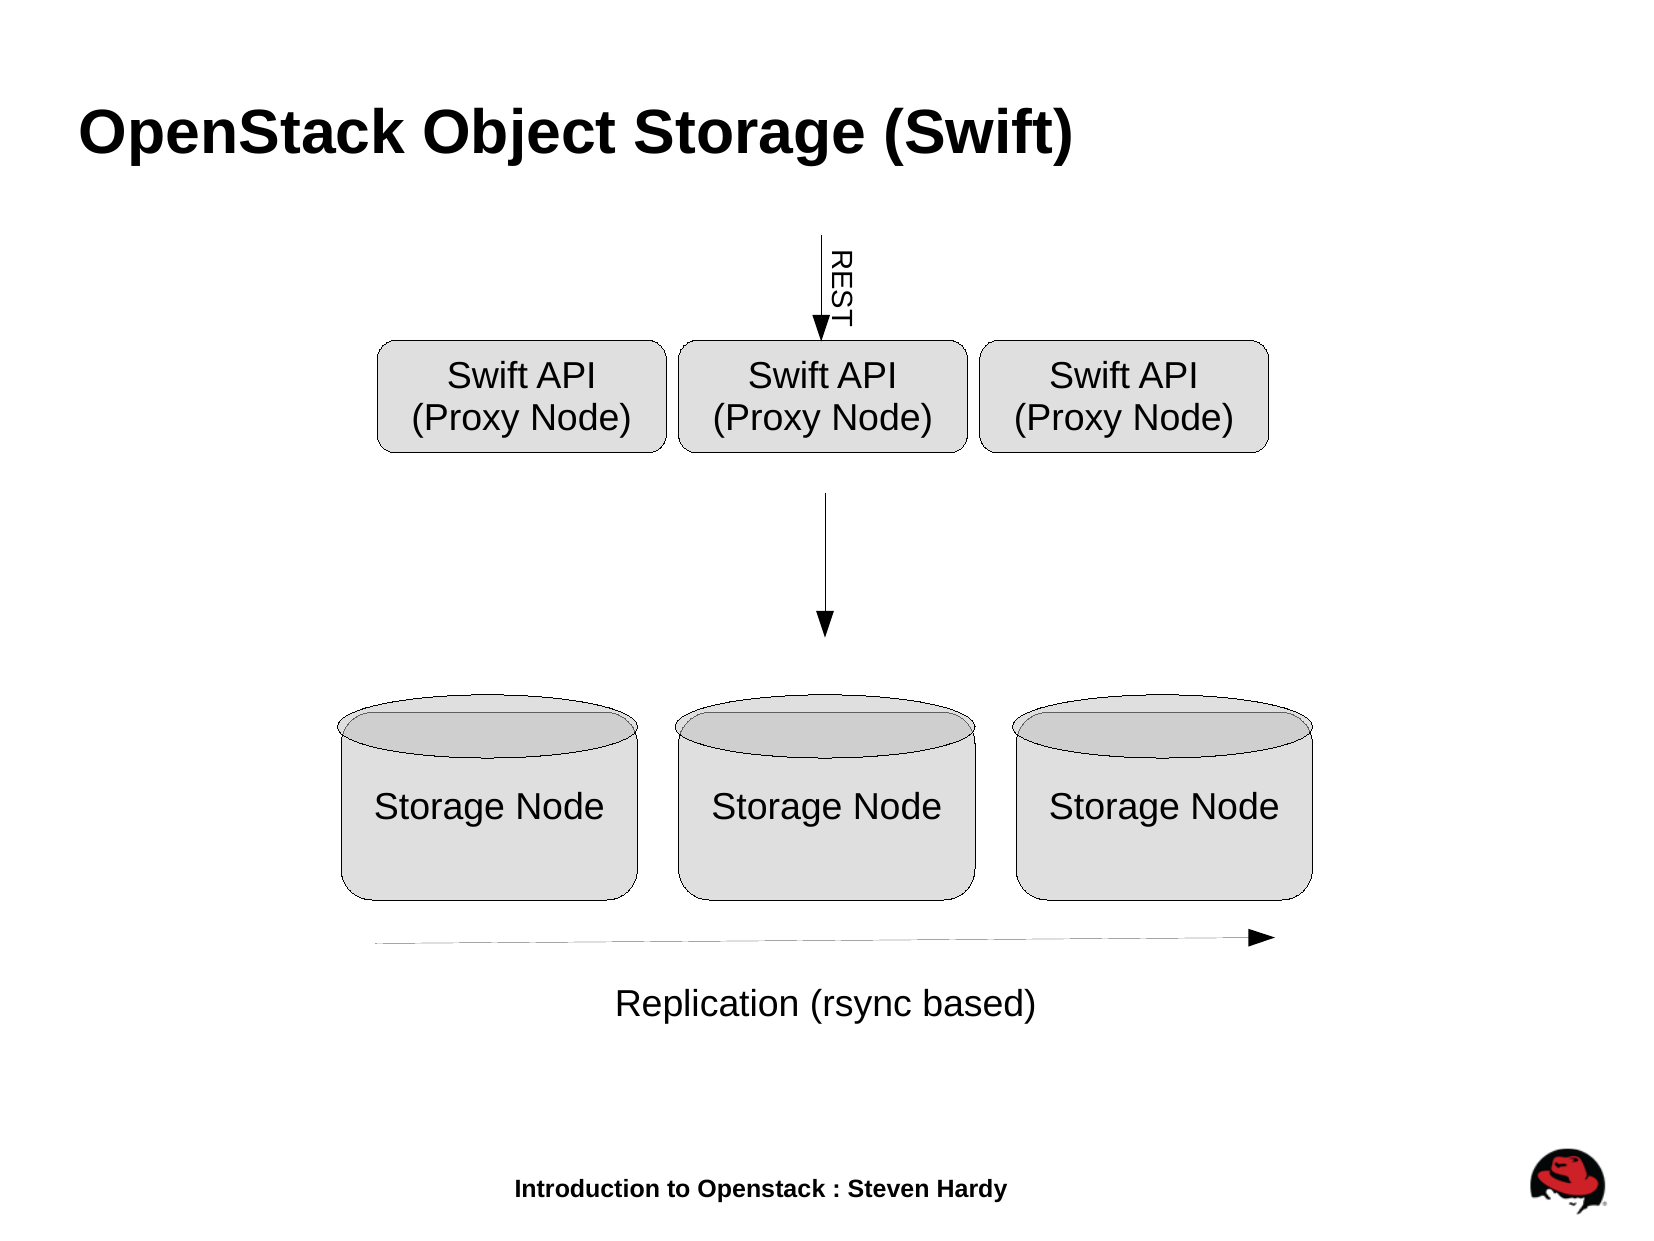

# OpenStack Object Storage (Swift)
REST
Swift API
(Proxy Node)
Swift API
(Proxy Node)
Swift API
(Proxy Node)
Storage Node
Storage Node
Storage Node
Replication (rsync based)